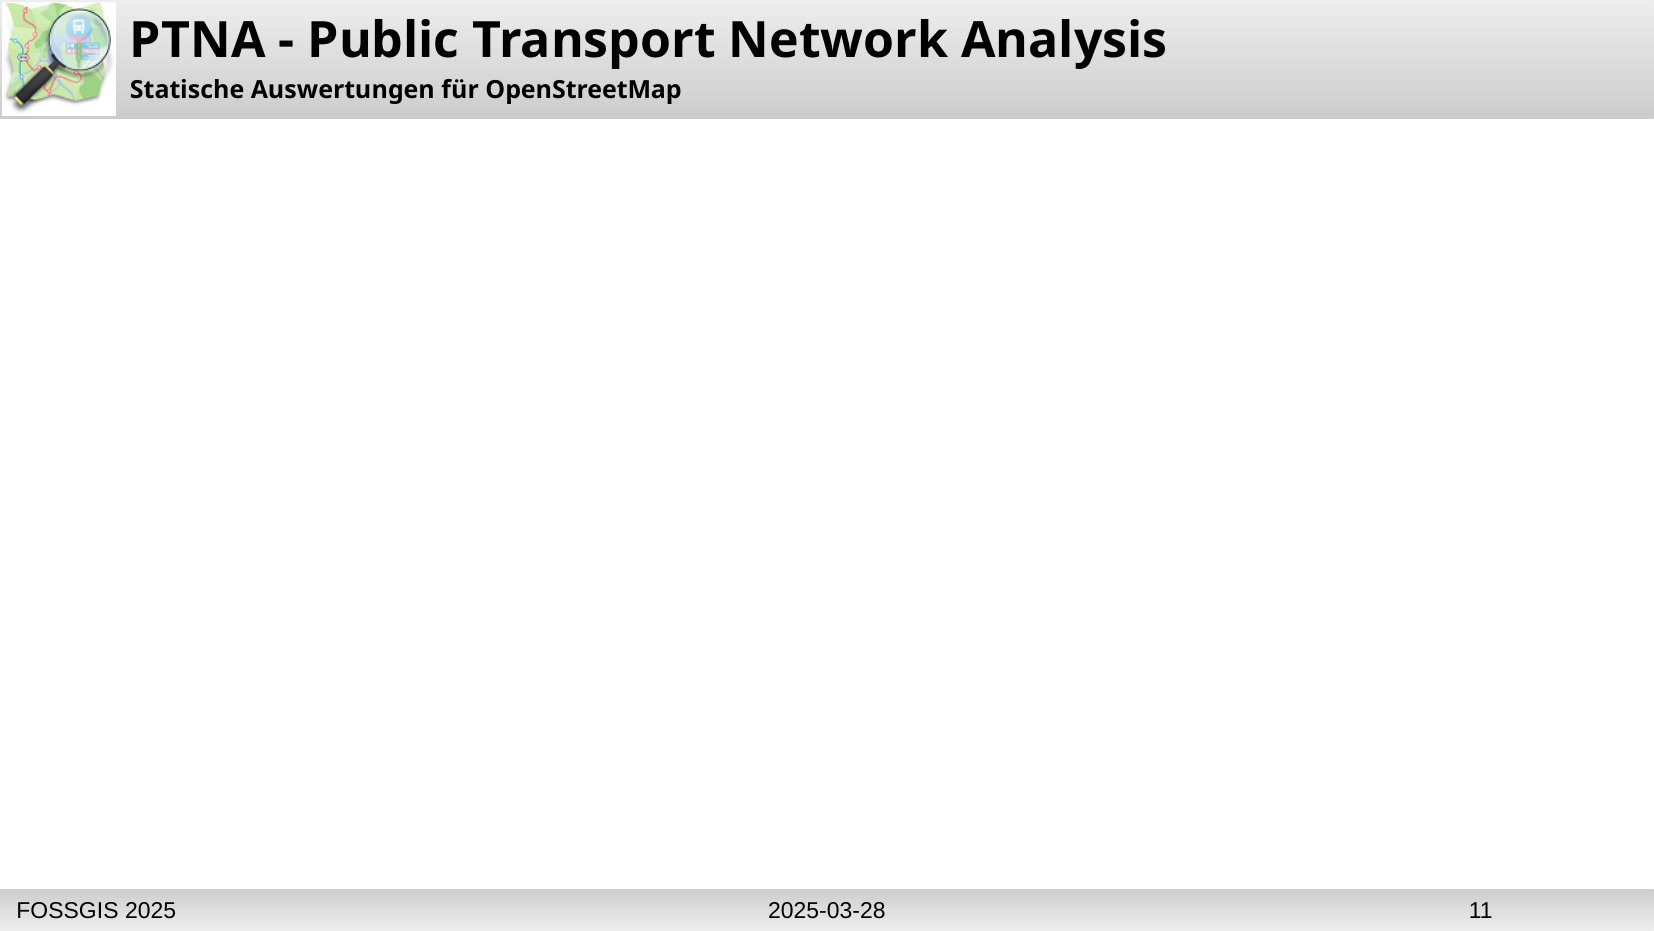

PTNA - Public Transport Network Analysis
Statische Auswertungen für OpenStreetMap
FOSSGIS 2025
2025-03-28